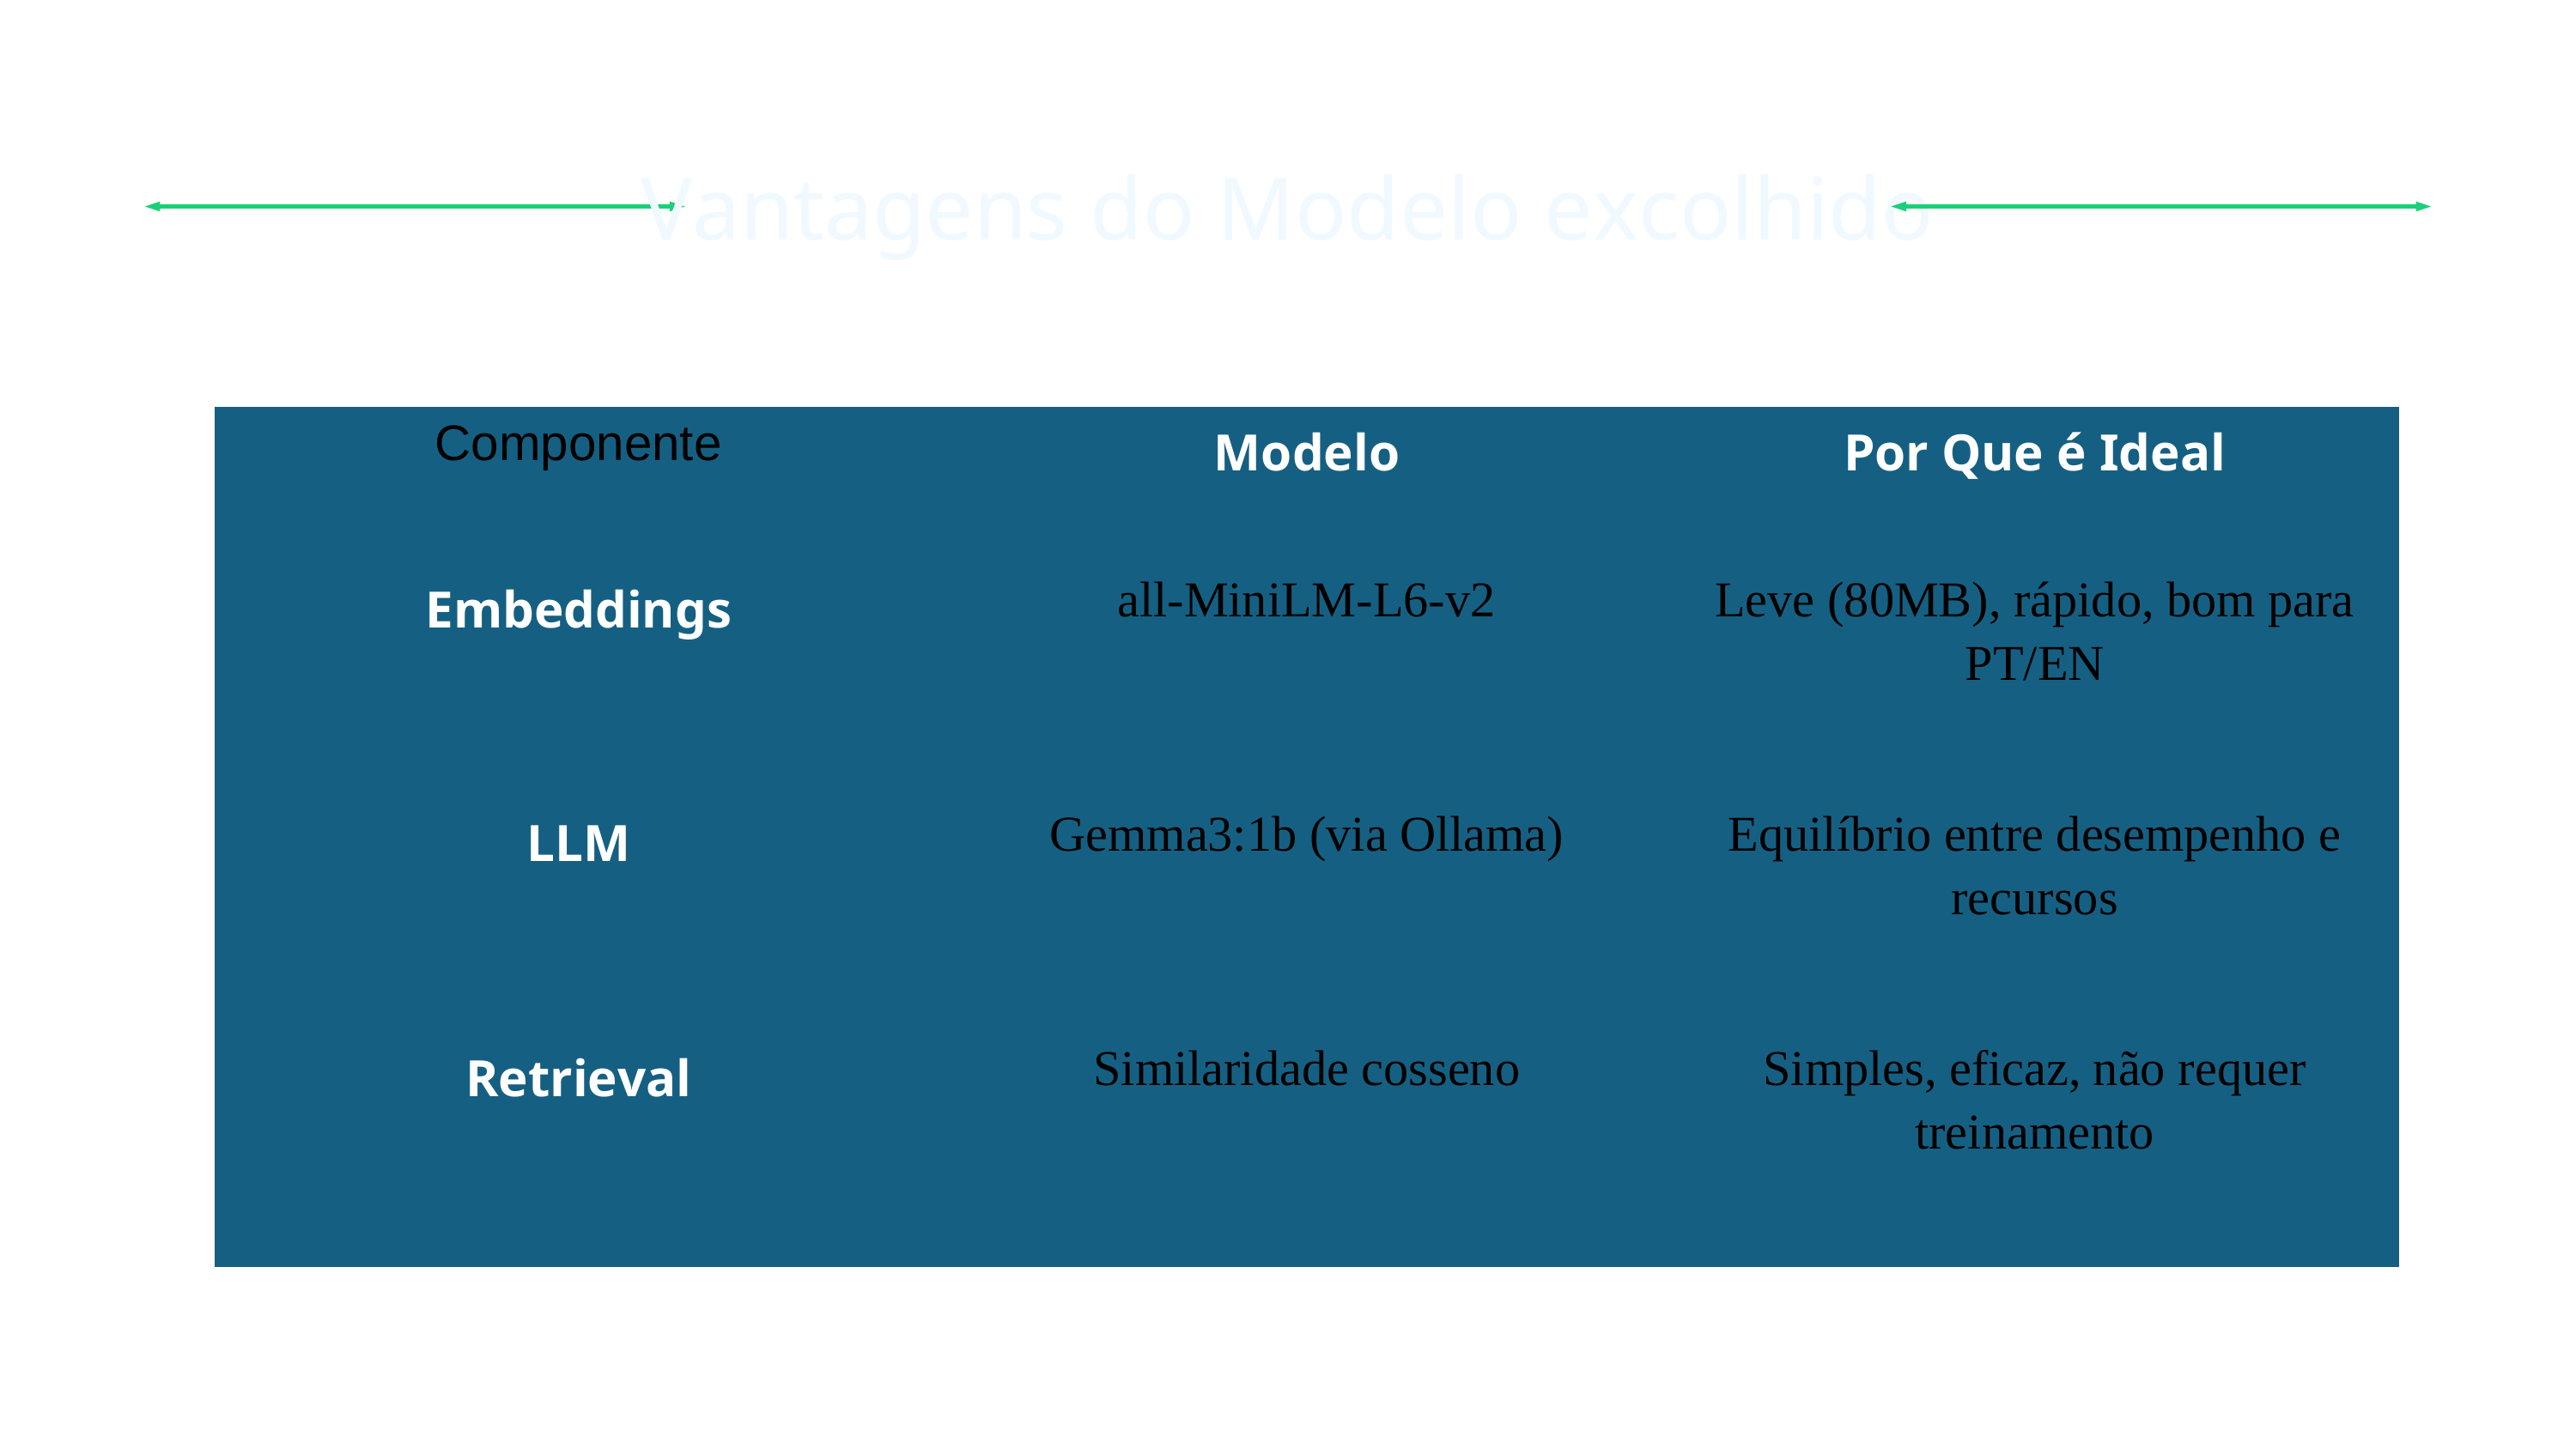

Vantagens do Modelo excolhido
| Componente | Modelo | Por Que é Ideal |
| --- | --- | --- |
| Embeddings | all-MiniLM-L6-v2 | Leve (80MB), rápido, bom para PT/EN |
| LLM | Gemma3:1b (via Ollama) | Equilíbrio entre desempenho e recursos |
| Retrieval | Similaridade cosseno | Simples, eficaz, não requer treinamento |